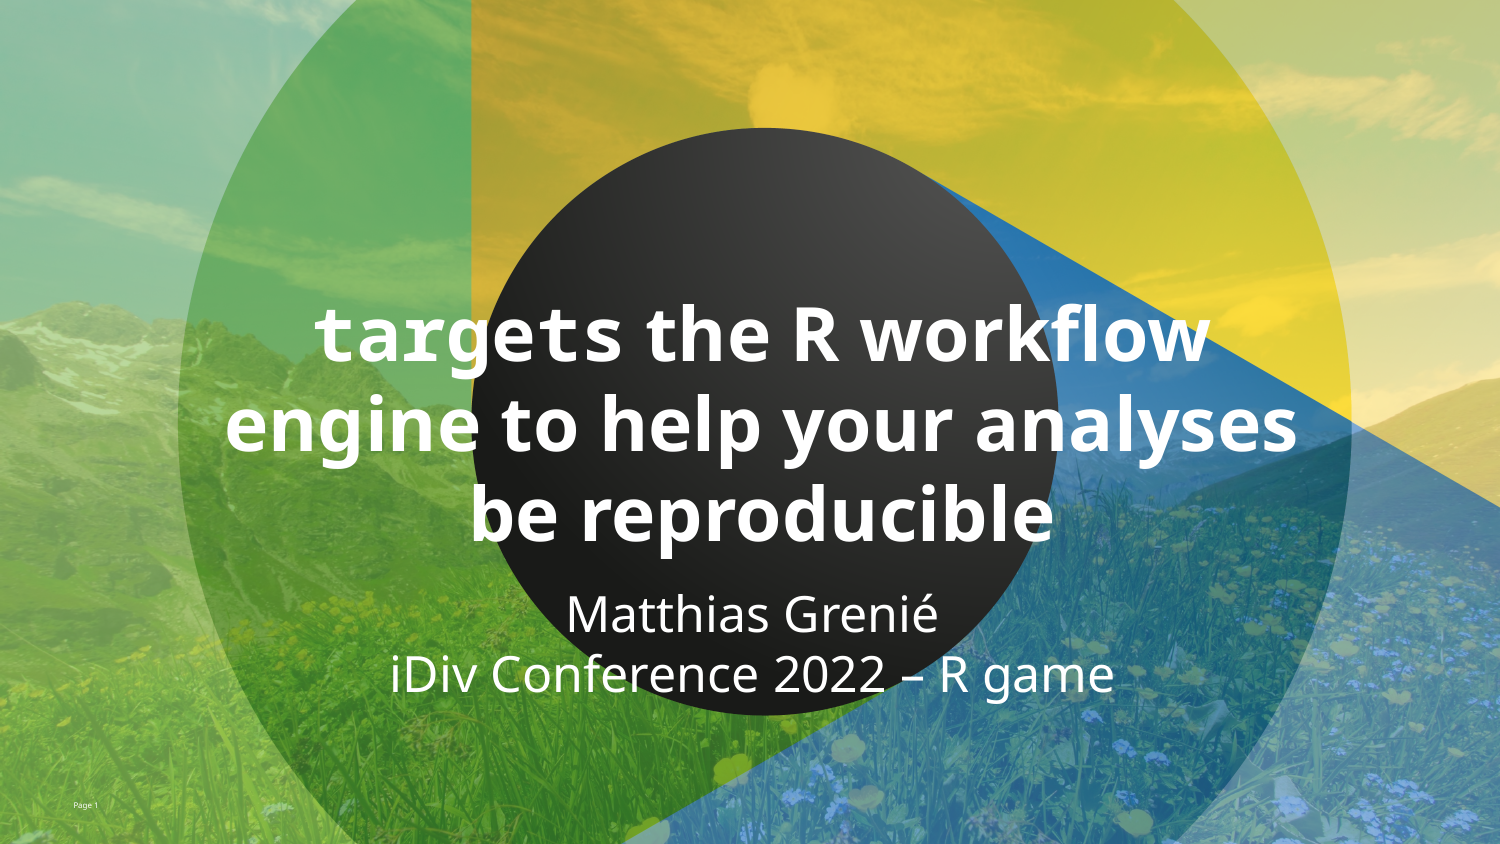

# targets the R workflow engine to help your analyses be reproducible
Matthias Grenié
iDiv Conference 2022 – R game